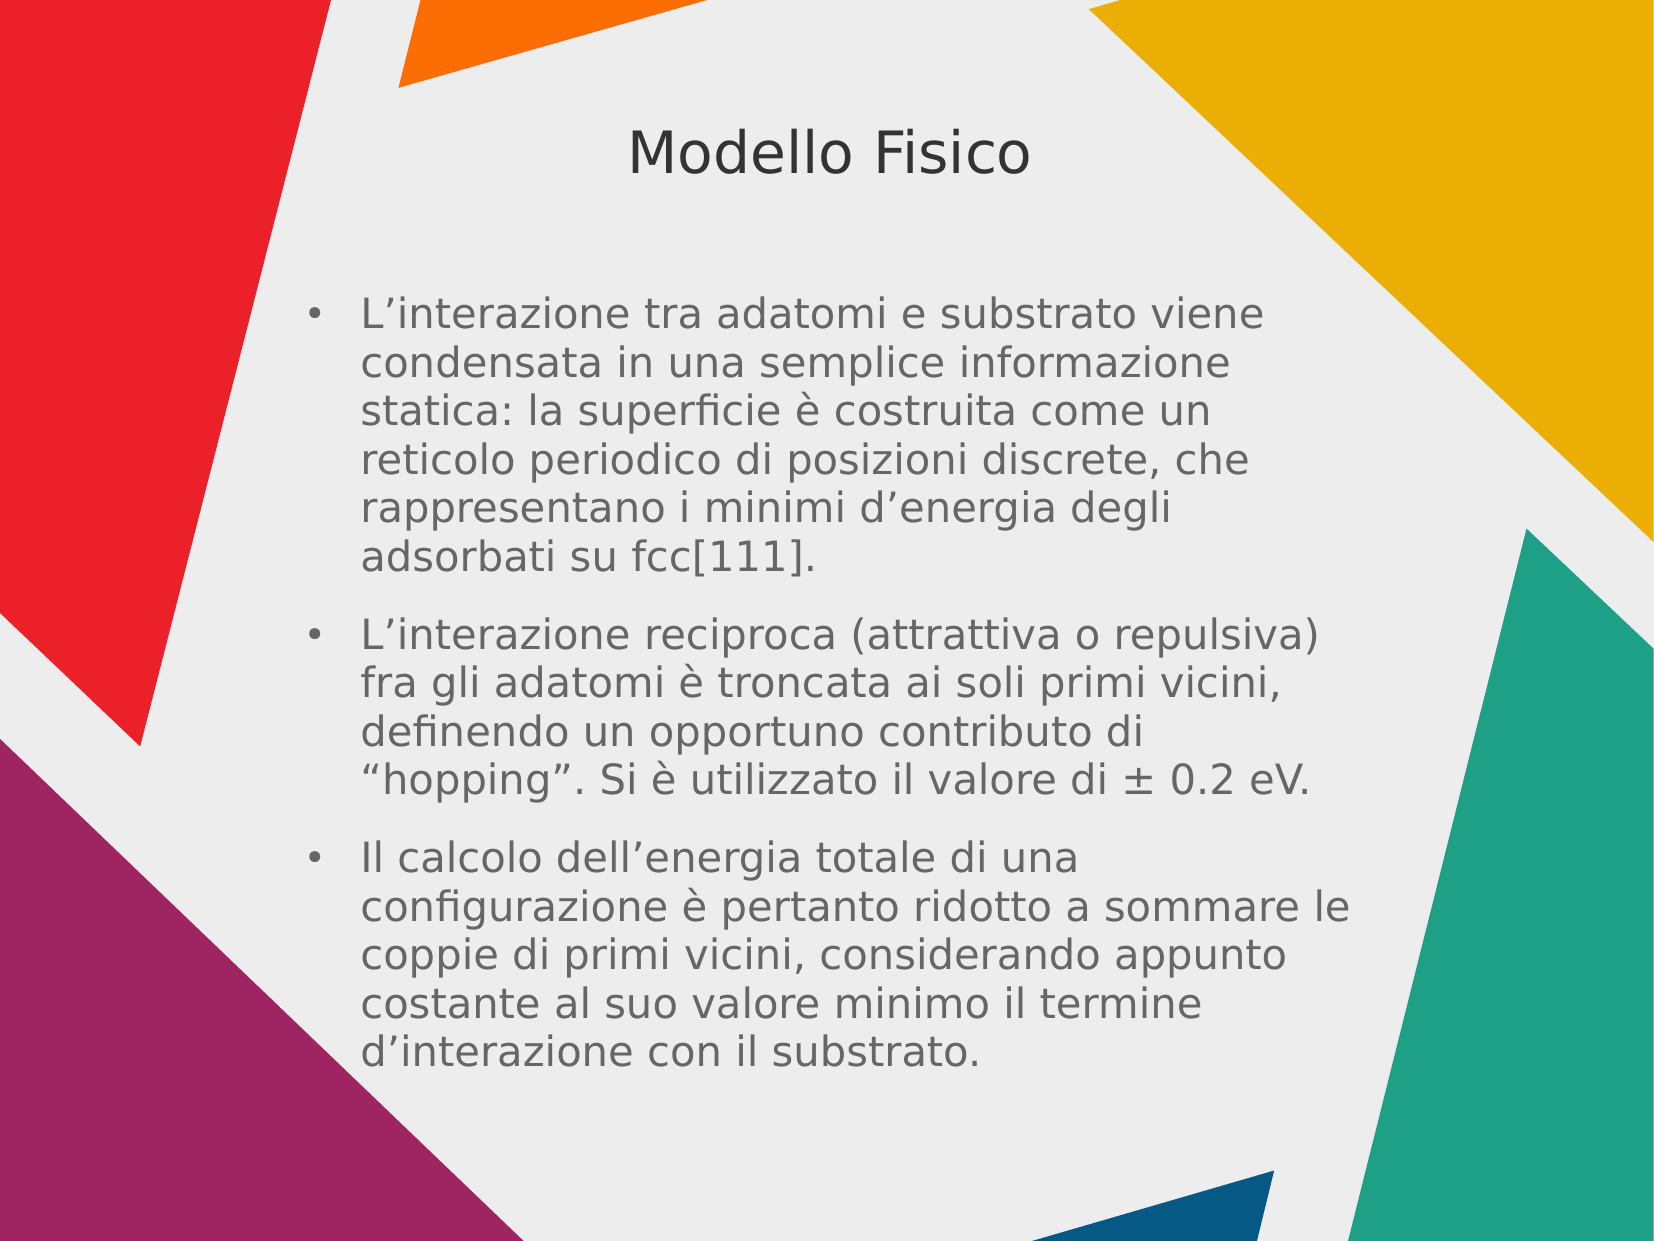

# Modello Fisico
L’interazione tra adatomi e substrato viene condensata in una semplice informazione statica: la superficie è costruita come un reticolo periodico di posizioni discrete, che rappresentano i minimi d’energia degli adsorbati su fcc[111].
L’interazione reciproca (attrattiva o repulsiva) fra gli adatomi è troncata ai soli primi vicini, definendo un opportuno contributo di “hopping”. Si è utilizzato il valore di ± 0.2 eV.
Il calcolo dell’energia totale di una configurazione è pertanto ridotto a sommare le coppie di primi vicini, considerando appunto costante al suo valore minimo il termine d’interazione con il substrato.